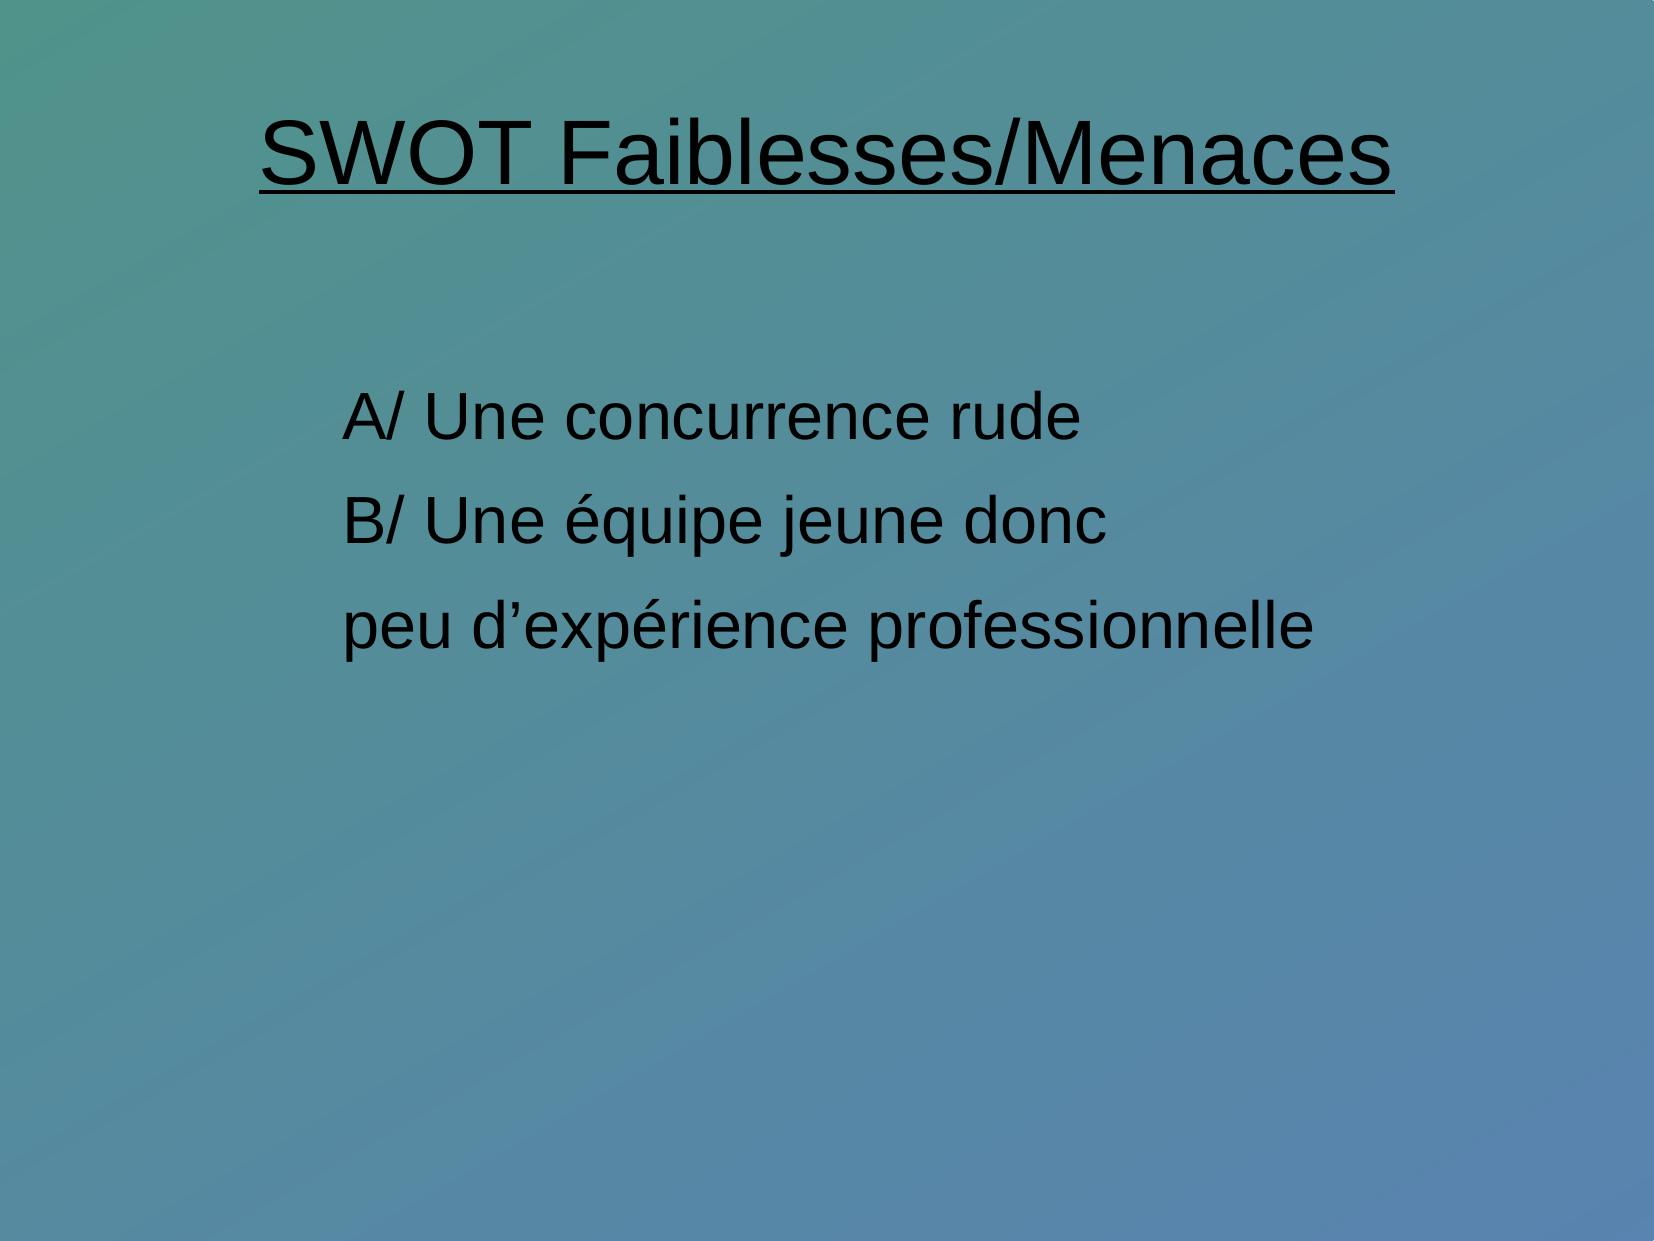

# SWOT Faiblesses/Menaces
A/ Une concurrence rude
B/ Une équipe jeune donc
peu d’expérience professionnelle